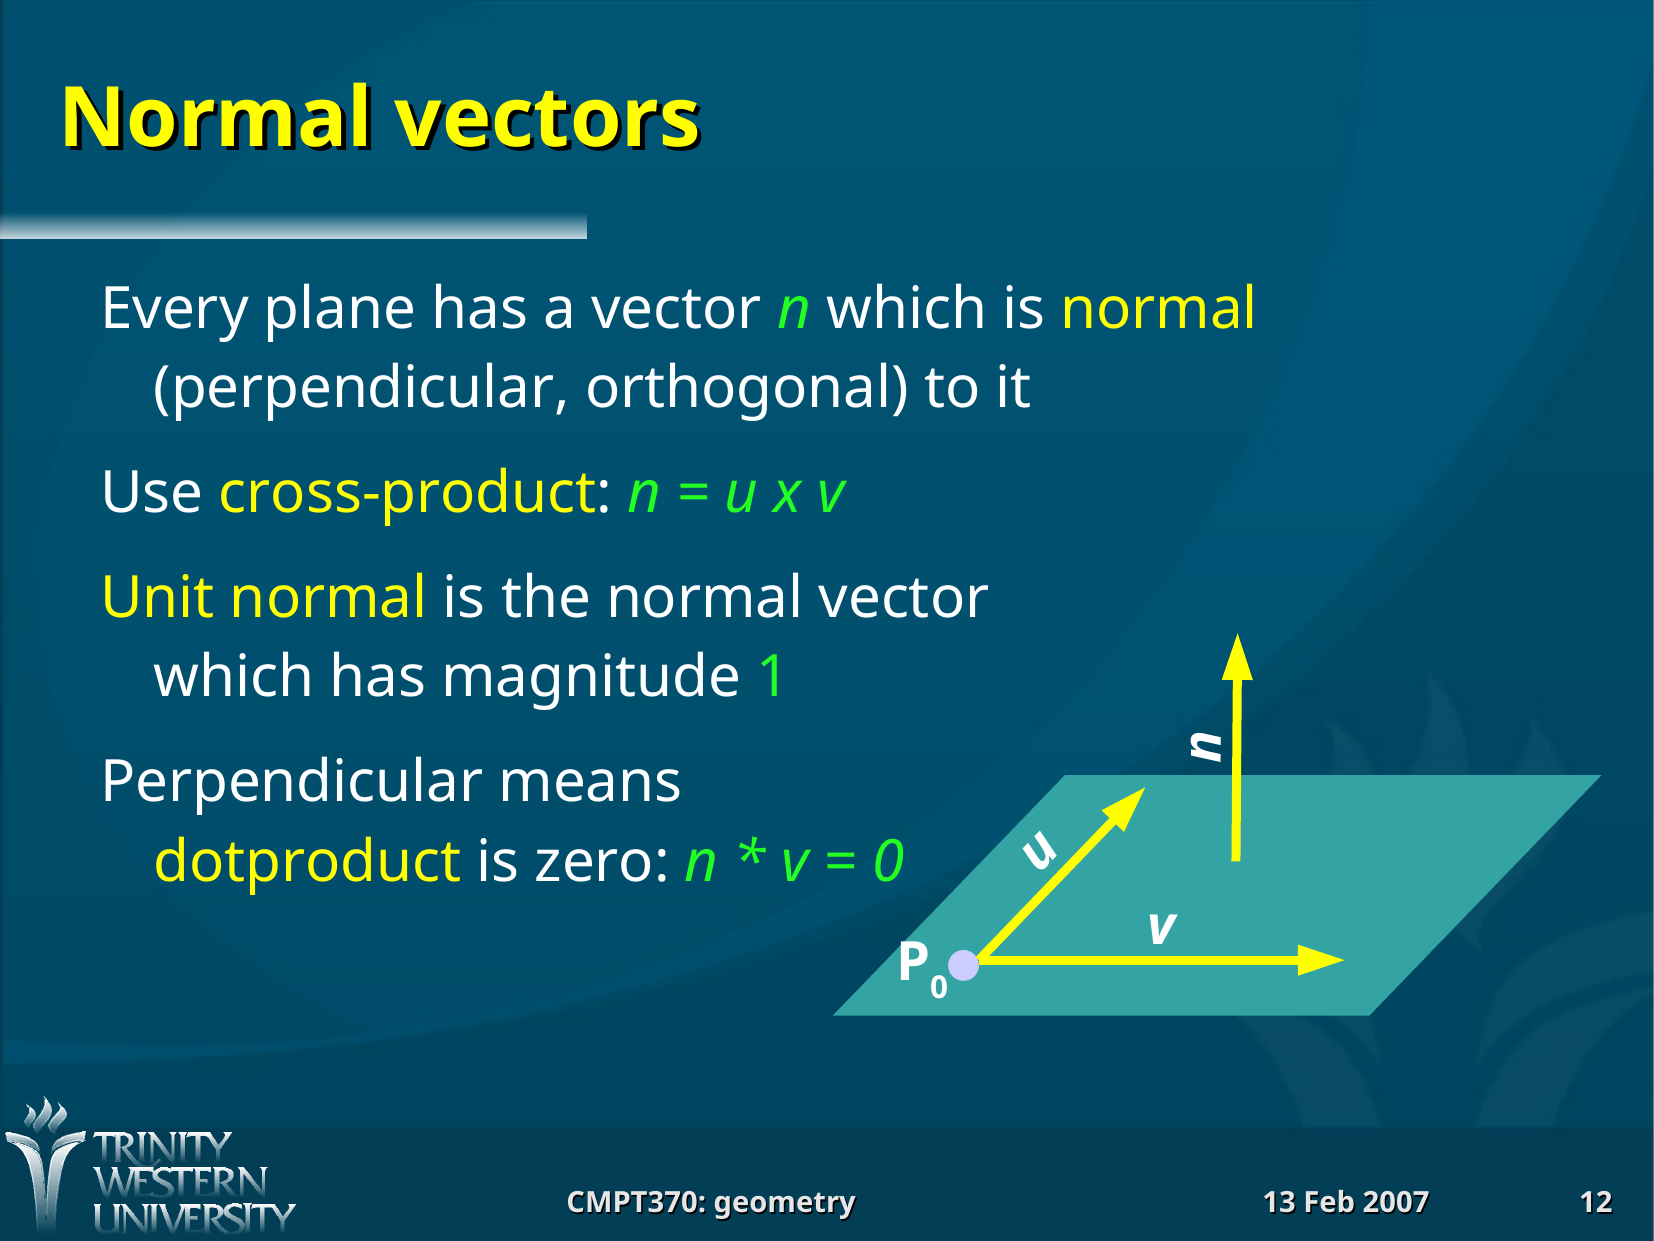

# Normal vectors
Every plane has a vector n which is normal (perpendicular, orthogonal) to it
Use cross-product: n = u x v
Unit normal is the normal vector
which has magnitude 1
Perpendicular means
dotproduct is zero: n * v = 0
n
u
P0
v
CMPT370: geometry
13 Feb 2007
12